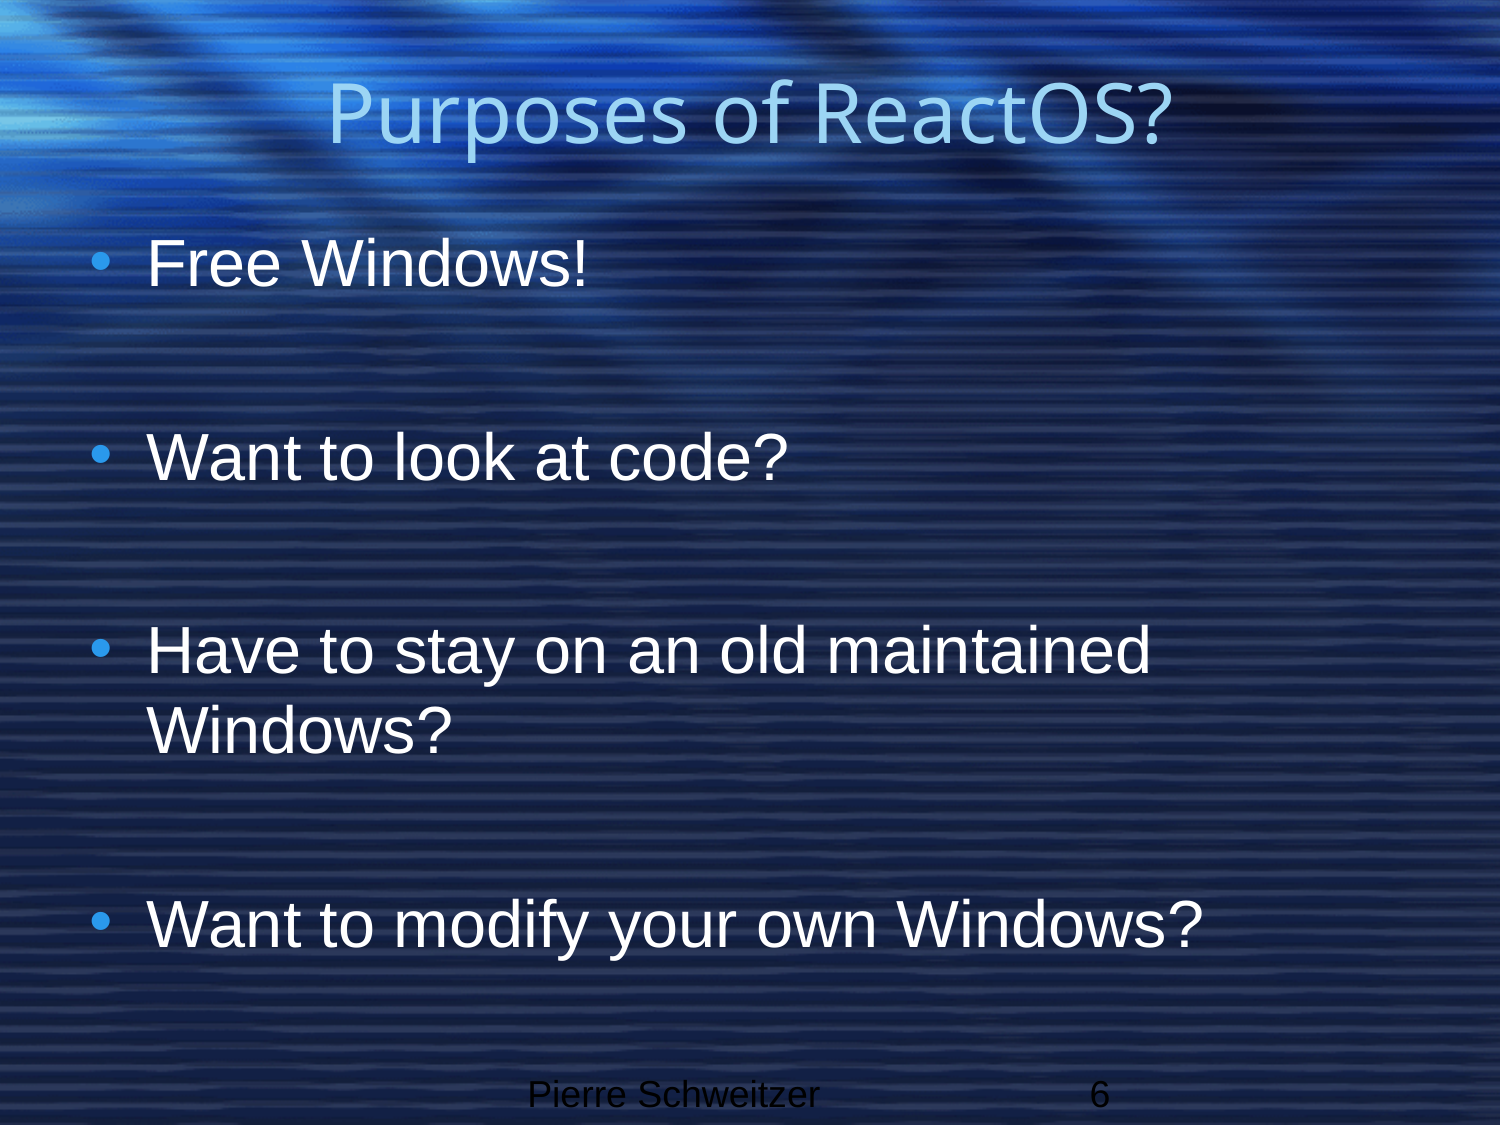

# Purposes of ReactOS?
Free Windows!
Want to look at code?
Have to stay on an old maintained Windows?
Want to modify your own Windows?
Pierre Schweitzer
6